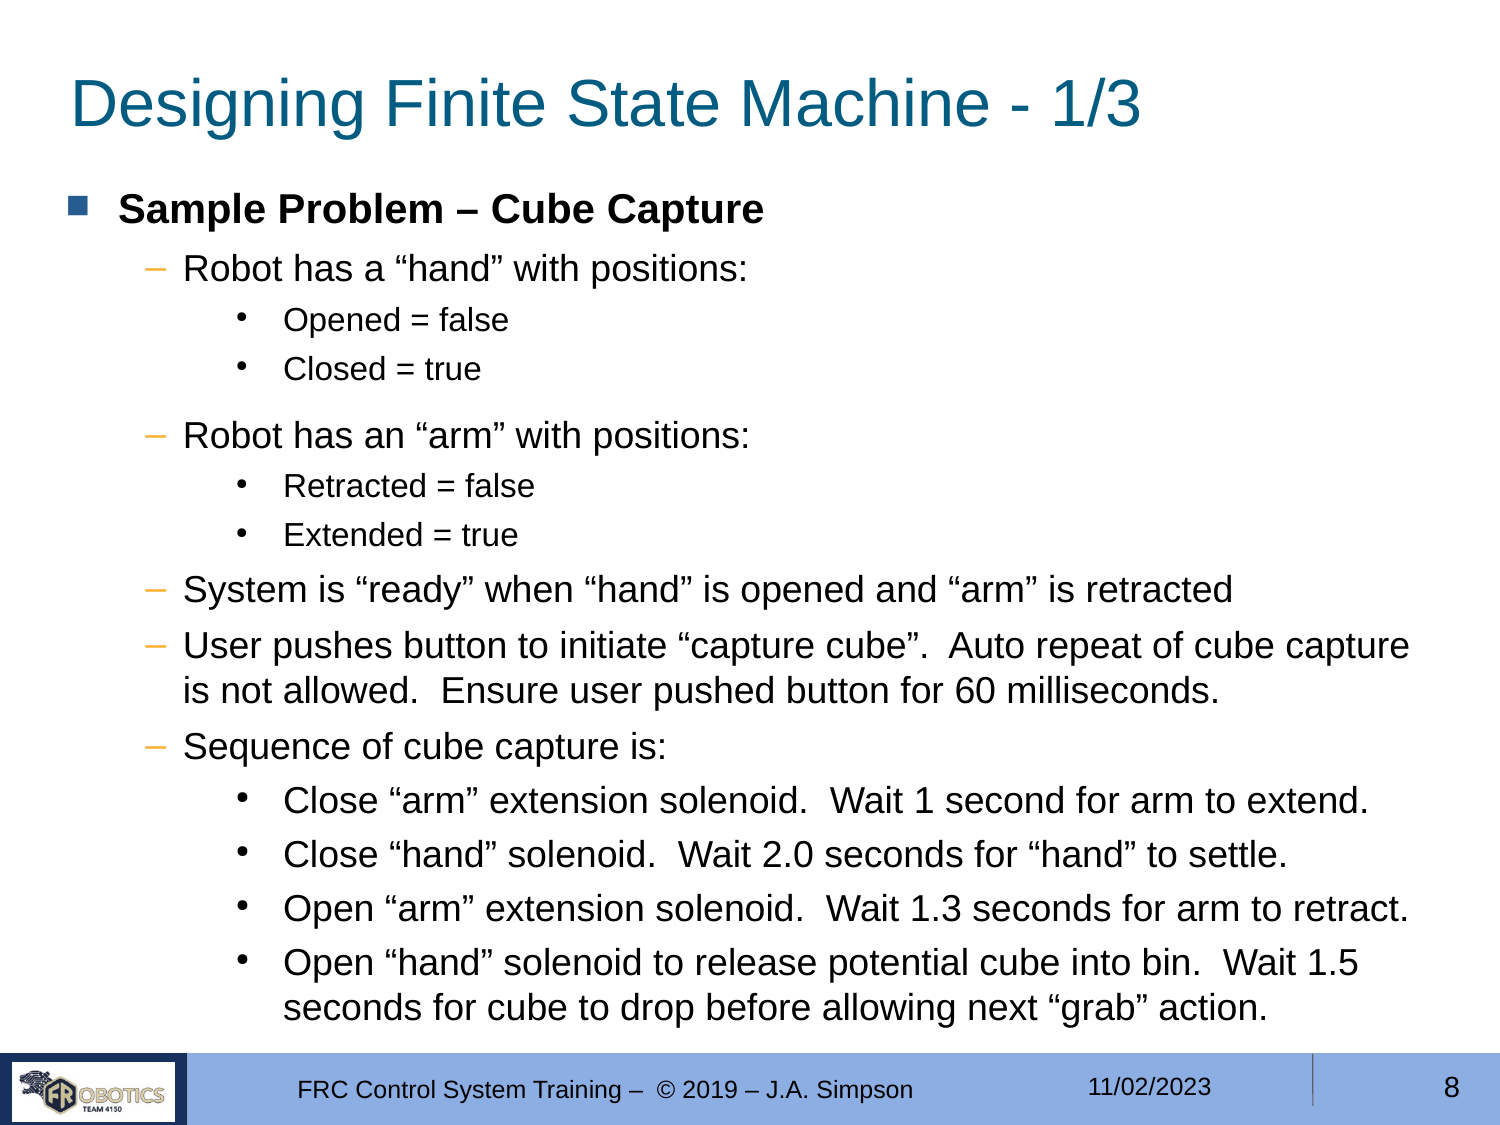

# Designing Finite State Machine - 1/3
Sample Problem – Cube Capture
Robot has a “hand” with positions:
Opened = false
Closed = true
Robot has an “arm” with positions:
Retracted = false
Extended = true
System is “ready” when “hand” is opened and “arm” is retracted
User pushes button to initiate “capture cube”. Auto repeat of cube capture is not allowed. Ensure user pushed button for 60 milliseconds.
Sequence of cube capture is:
Close “arm” extension solenoid. Wait 1 second for arm to extend.
Close “hand” solenoid. Wait 2.0 seconds for “hand” to settle.
Open “arm” extension solenoid. Wait 1.3 seconds for arm to retract.
Open “hand” solenoid to release potential cube into bin. Wait 1.5 seconds for cube to drop before allowing next “grab” action.
11/02/2023
FRC Control System Training – © 2019 – J.A. Simpson